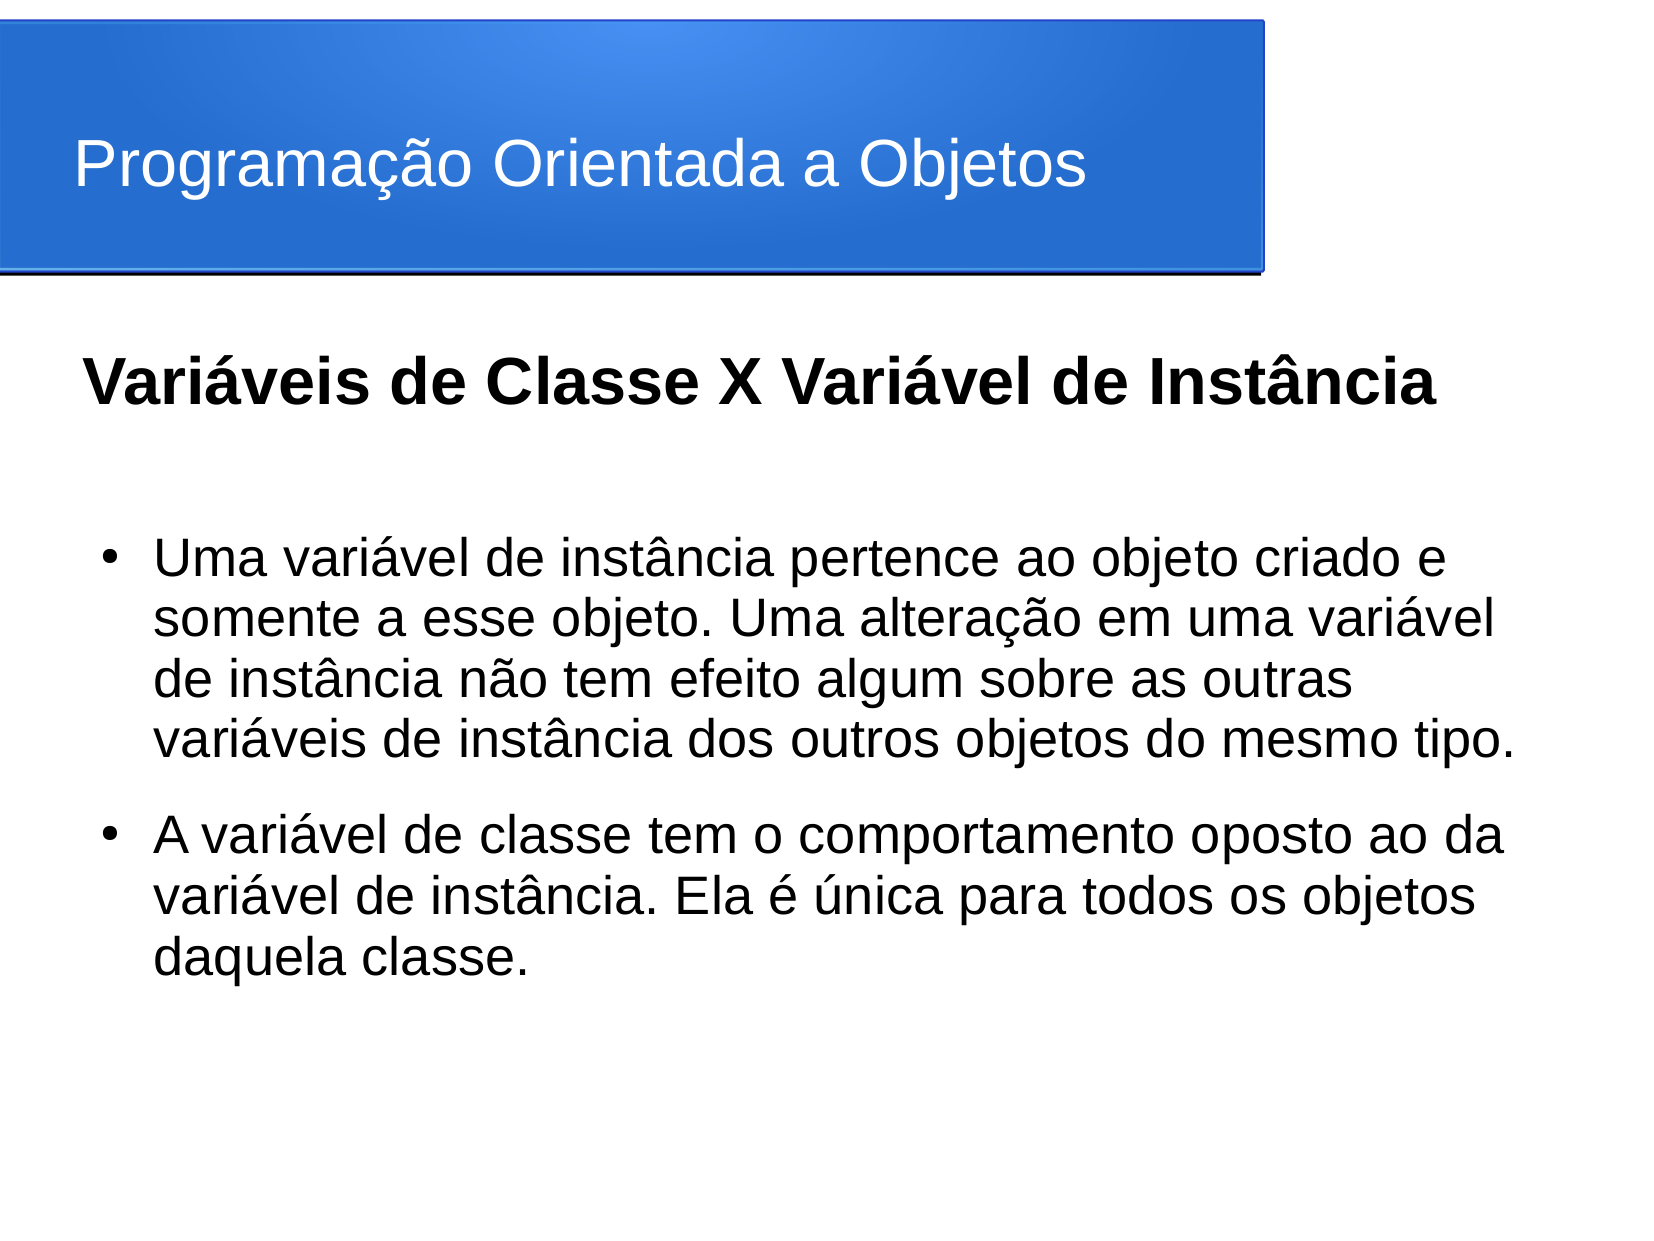

Programação Orientada a Objetos
# Variáveis de Classe X Variável de Instância
Uma variável de instância pertence ao objeto criado e somente a esse objeto. Uma alteração em uma variável de instância não tem efeito algum sobre as outras variáveis de instância dos outros objetos do mesmo tipo.
A variável de classe tem o comportamento oposto ao da variável de instância. Ela é única para todos os objetos daquela classe.